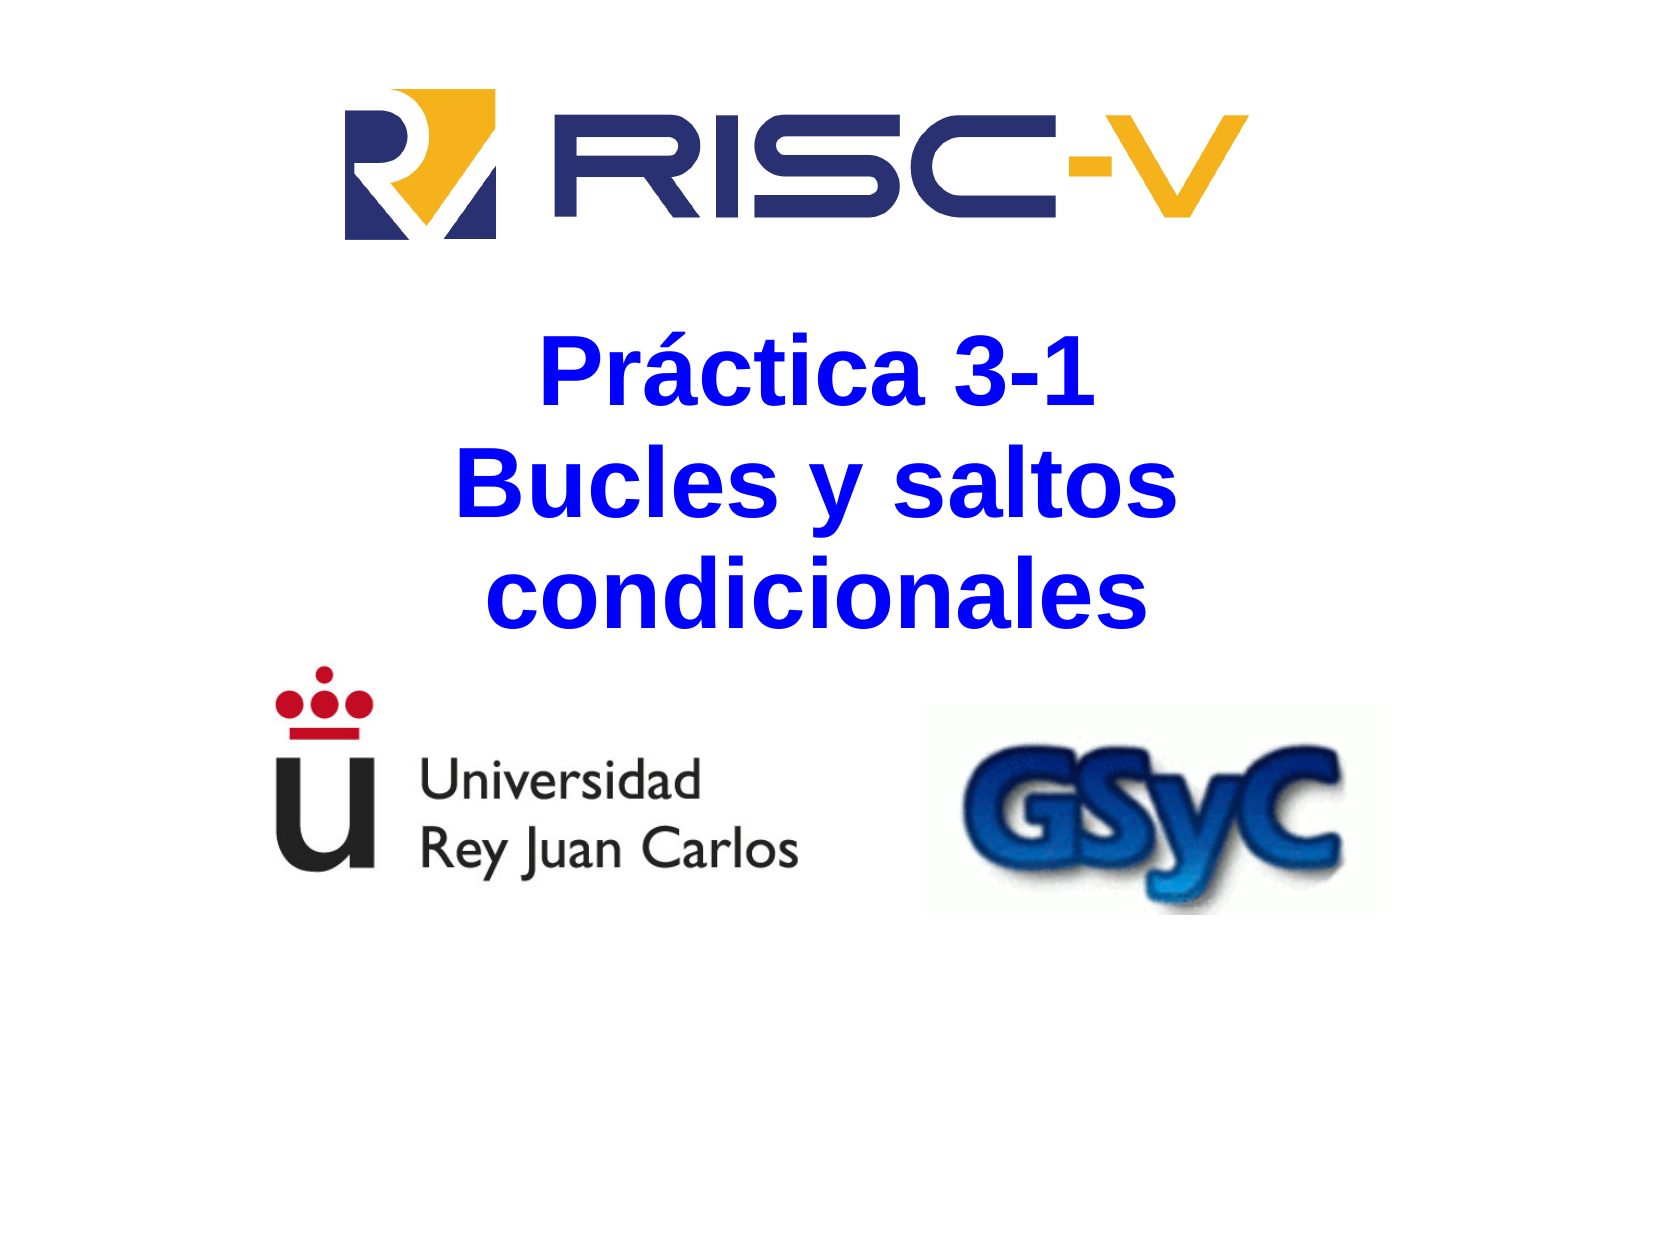

# Práctica 3-1 Bucles y saltos condicionales